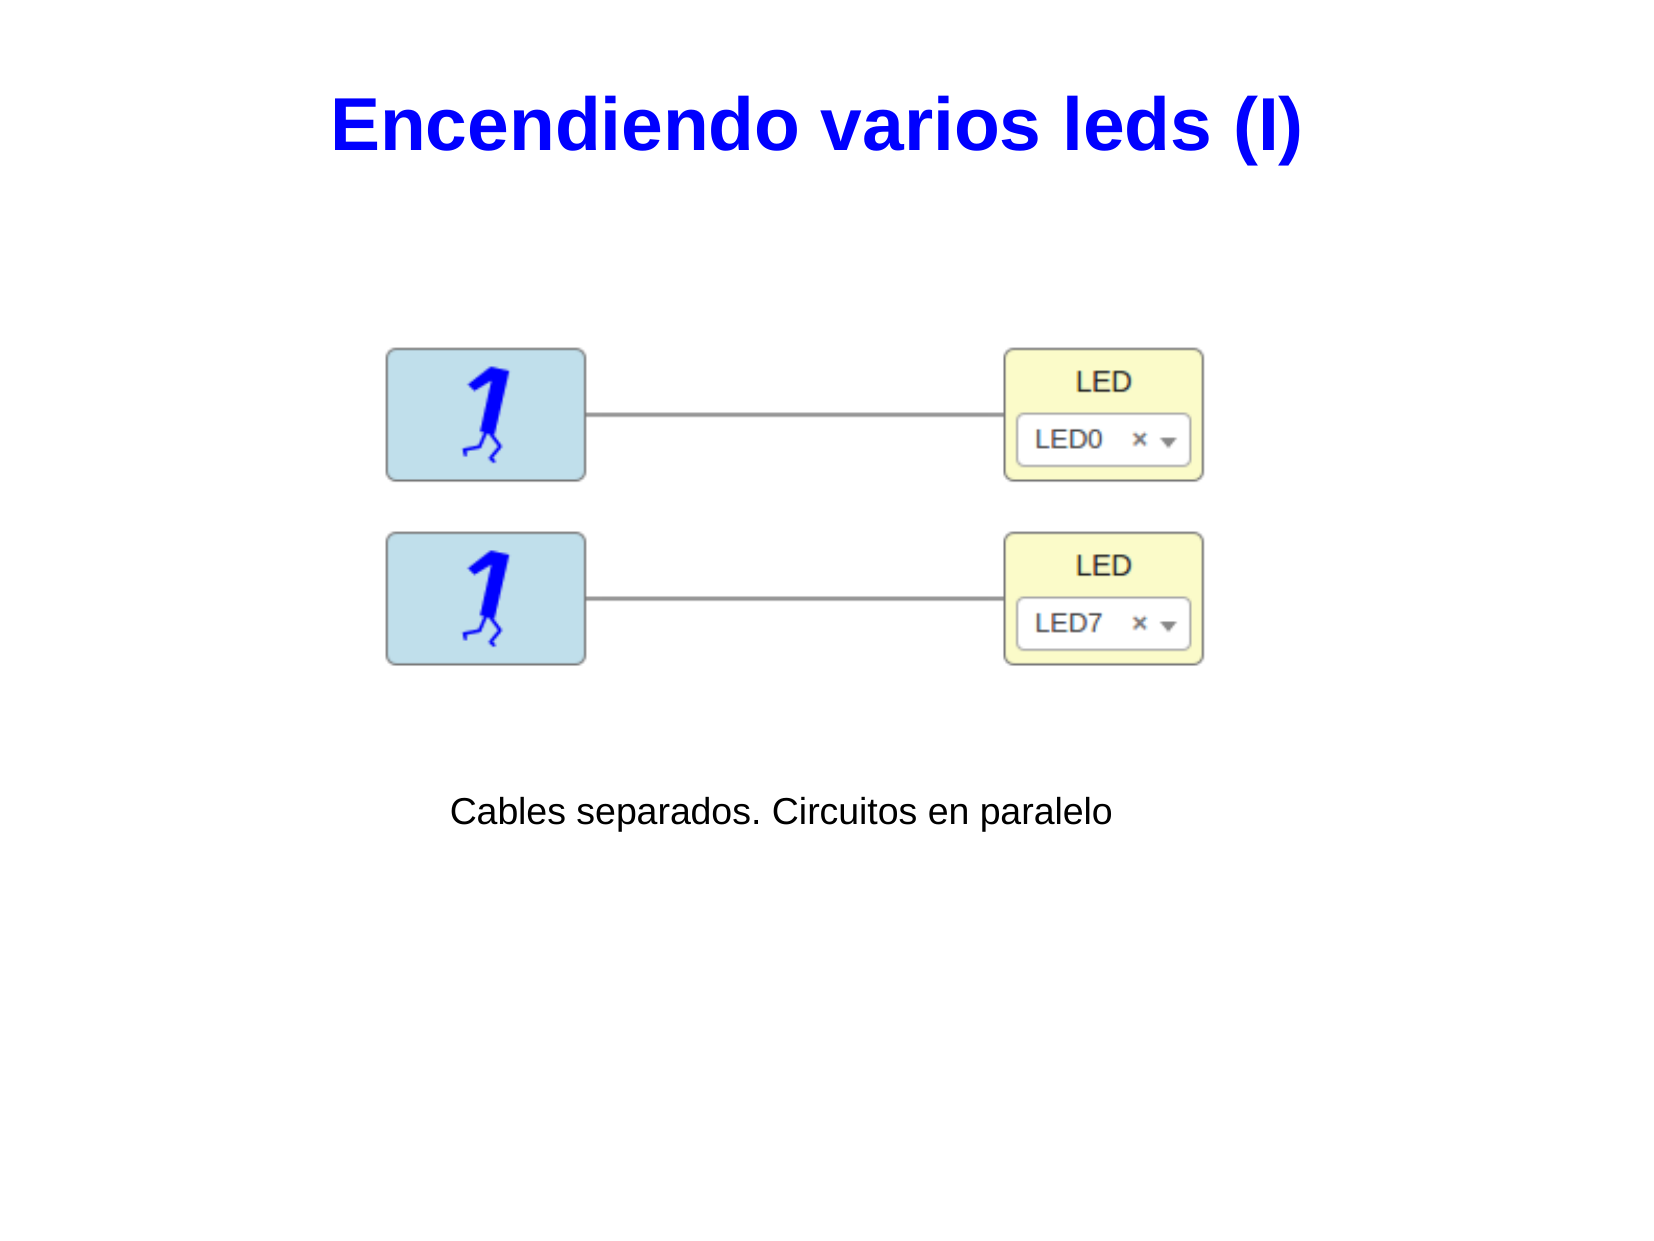

Encendiendo varios leds (I)
Cables separados. Circuitos en paralelo